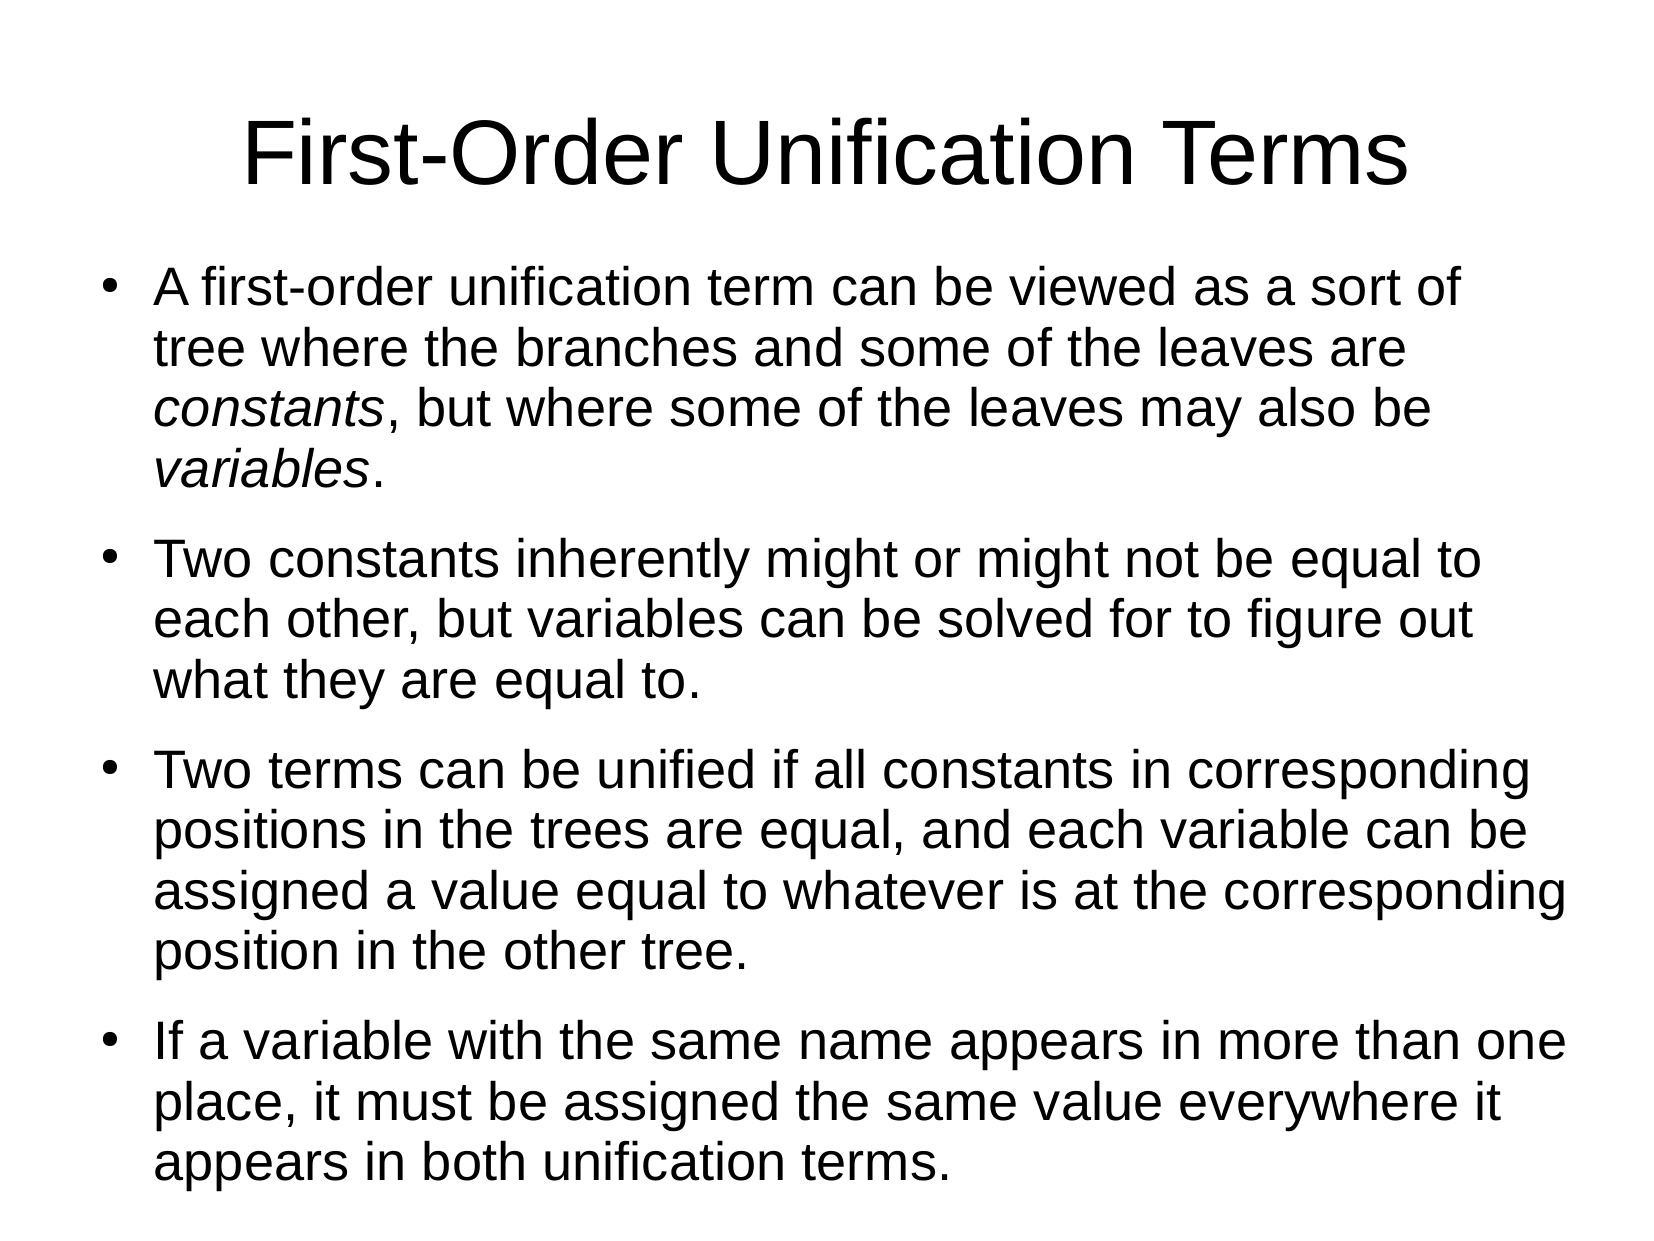

# First-Order Unification Terms
A first-order unification term can be viewed as a sort of tree where the branches and some of the leaves are constants, but where some of the leaves may also be variables.
Two constants inherently might or might not be equal to each other, but variables can be solved for to figure out what they are equal to.
Two terms can be unified if all constants in corresponding positions in the trees are equal, and each variable can be assigned a value equal to whatever is at the corresponding position in the other tree.
If a variable with the same name appears in more than one place, it must be assigned the same value everywhere it appears in both unification terms.